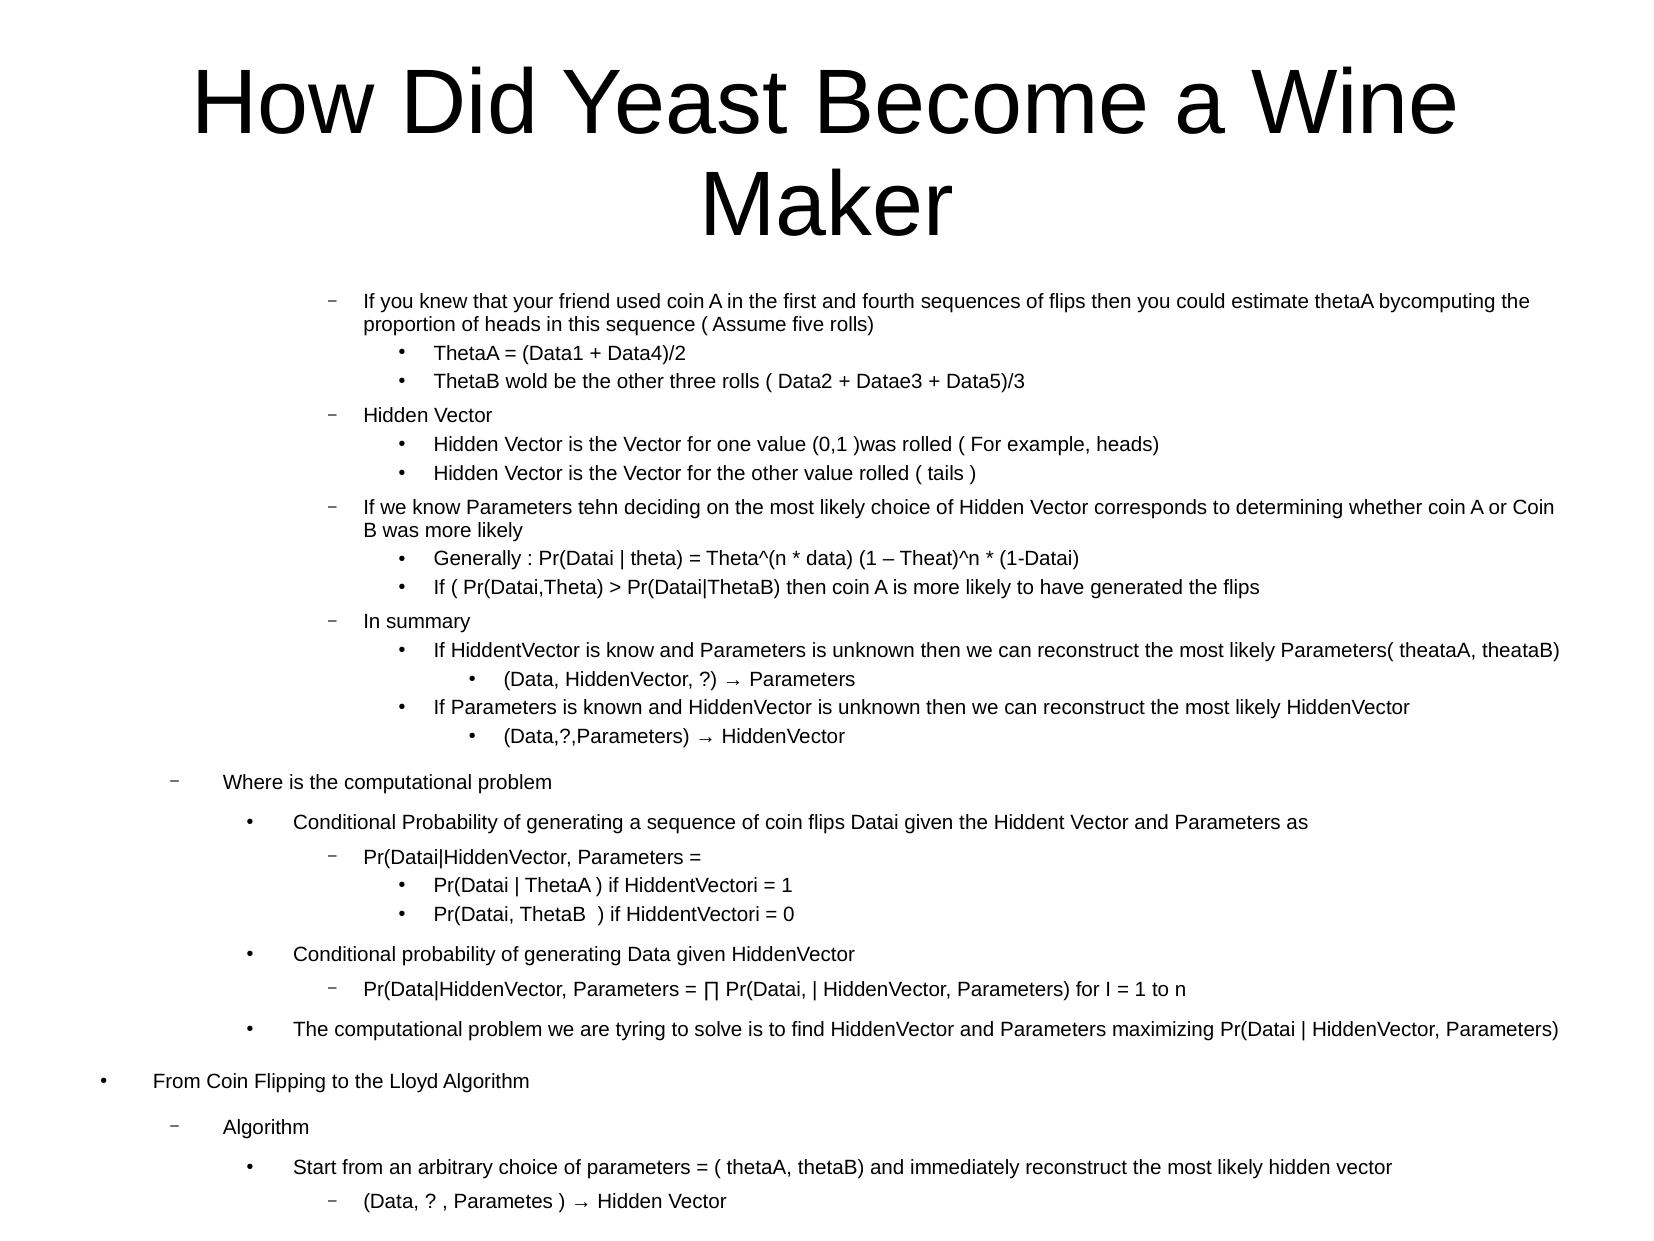

# How Did Yeast Become a Wine Maker
If you knew that your friend used coin A in the first and fourth sequences of flips then you could estimate thetaA bycomputing the proportion of heads in this sequence ( Assume five rolls)
ThetaA = (Data1 + Data4)/2
ThetaB wold be the other three rolls ( Data2 + Datae3 + Data5)/3
Hidden Vector
Hidden Vector is the Vector for one value (0,1 )was rolled ( For example, heads)
Hidden Vector is the Vector for the other value rolled ( tails )
If we know Parameters tehn deciding on the most likely choice of Hidden Vector corresponds to determining whether coin A or Coin B was more likely
Generally : Pr(Datai | theta) = Theta^(n * data) (1 – Theat)^n * (1-Datai)
If ( Pr(Datai,Theta) > Pr(Datai|ThetaB) then coin A is more likely to have generated the flips
In summary
If HiddentVector is know and Parameters is unknown then we can reconstruct the most likely Parameters( theataA, theataB)
(Data, HiddenVector, ?) → Parameters
If Parameters is known and HiddenVector is unknown then we can reconstruct the most likely HiddenVector
(Data,?,Parameters) → HiddenVector
Where is the computational problem
Conditional Probability of generating a sequence of coin flips Datai given the Hiddent Vector and Parameters as
Pr(Datai|HiddenVector, Parameters =
Pr(Datai | ThetaA ) if HiddentVectori = 1
Pr(Datai, ThetaB ) if HiddentVectori = 0
Conditional probability of generating Data given HiddenVector
Pr(Data|HiddenVector, Parameters = ∏ Pr(Datai, | HiddenVector, Parameters) for I = 1 to n
The computational problem we are tyring to solve is to find HiddenVector and Parameters maximizing Pr(Datai | HiddenVector, Parameters)
From Coin Flipping to the Lloyd Algorithm
Algorithm
Start from an arbitrary choice of parameters = ( thetaA, thetaB) and immediately reconstruct the most likely hidden vector
(Data, ? , Parametes ) → Hidden Vector